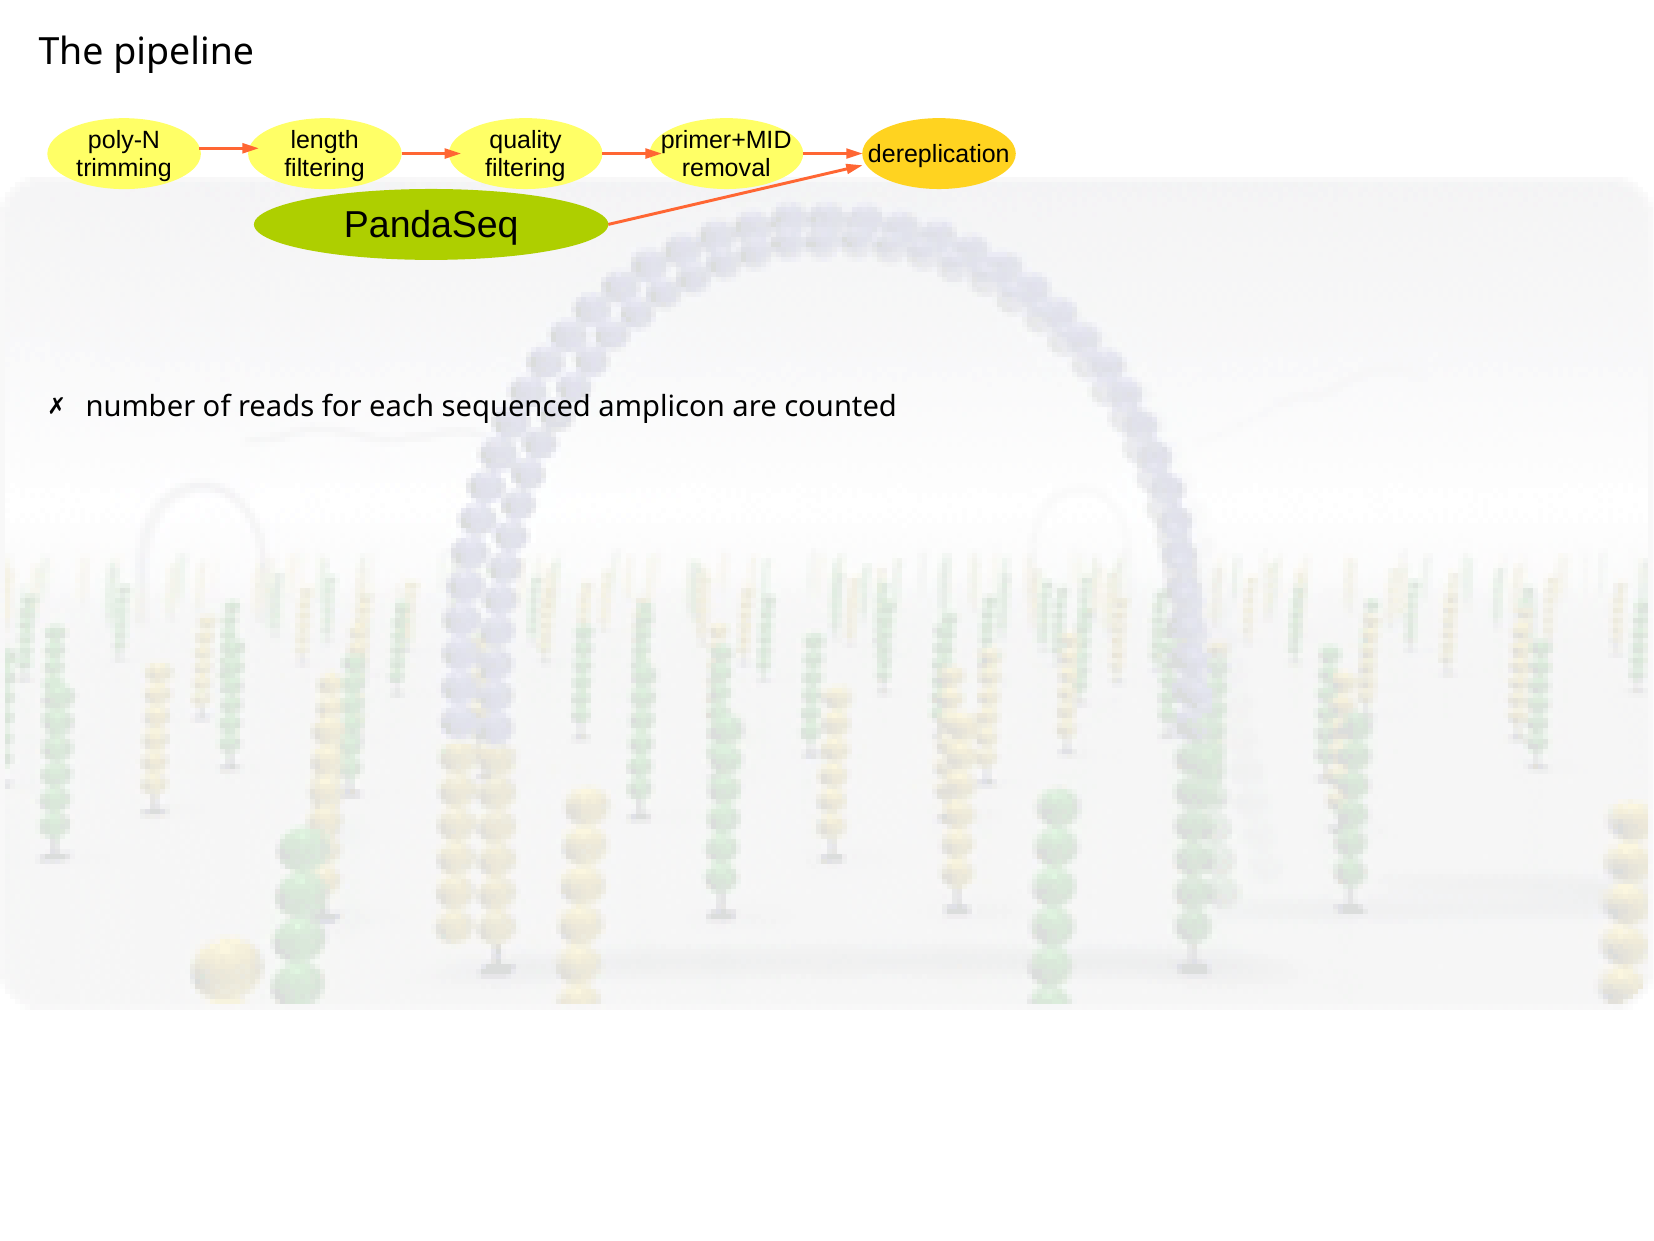

The pipeline
quality
filtering
primer+MID
removal
dereplication
poly-N
trimming
length
filtering
PandaSeq
number of reads for each sequenced amplicon are counted